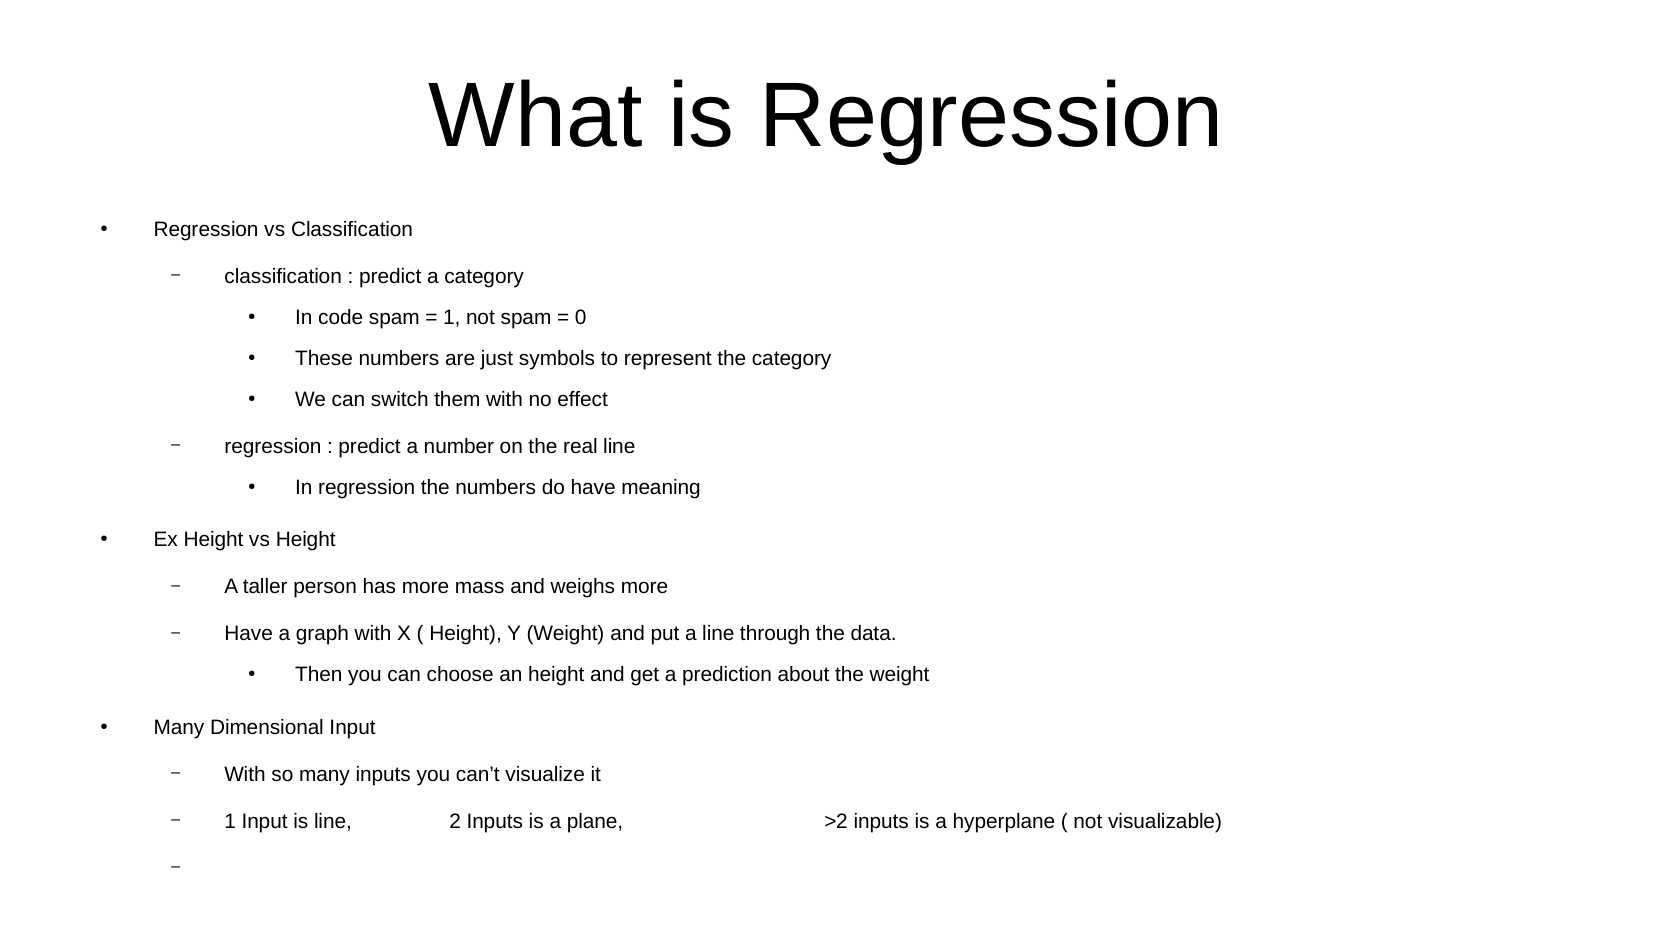

# What is Regression
Regression vs Classification
classification : predict a category
In code spam = 1, not spam = 0
These numbers are just symbols to represent the category
We can switch them with no effect
regression : predict a number on the real line
In regression the numbers do have meaning
Ex Height vs Height
A taller person has more mass and weighs more
Have a graph with X ( Height), Y (Weight) and put a line through the data.
Then you can choose an height and get a prediction about the weight
Many Dimensional Input
With so many inputs you can’t visualize it
1 Input is line, 		2 Inputs is a plane,			>2 inputs is a hyperplane ( not visualizable)